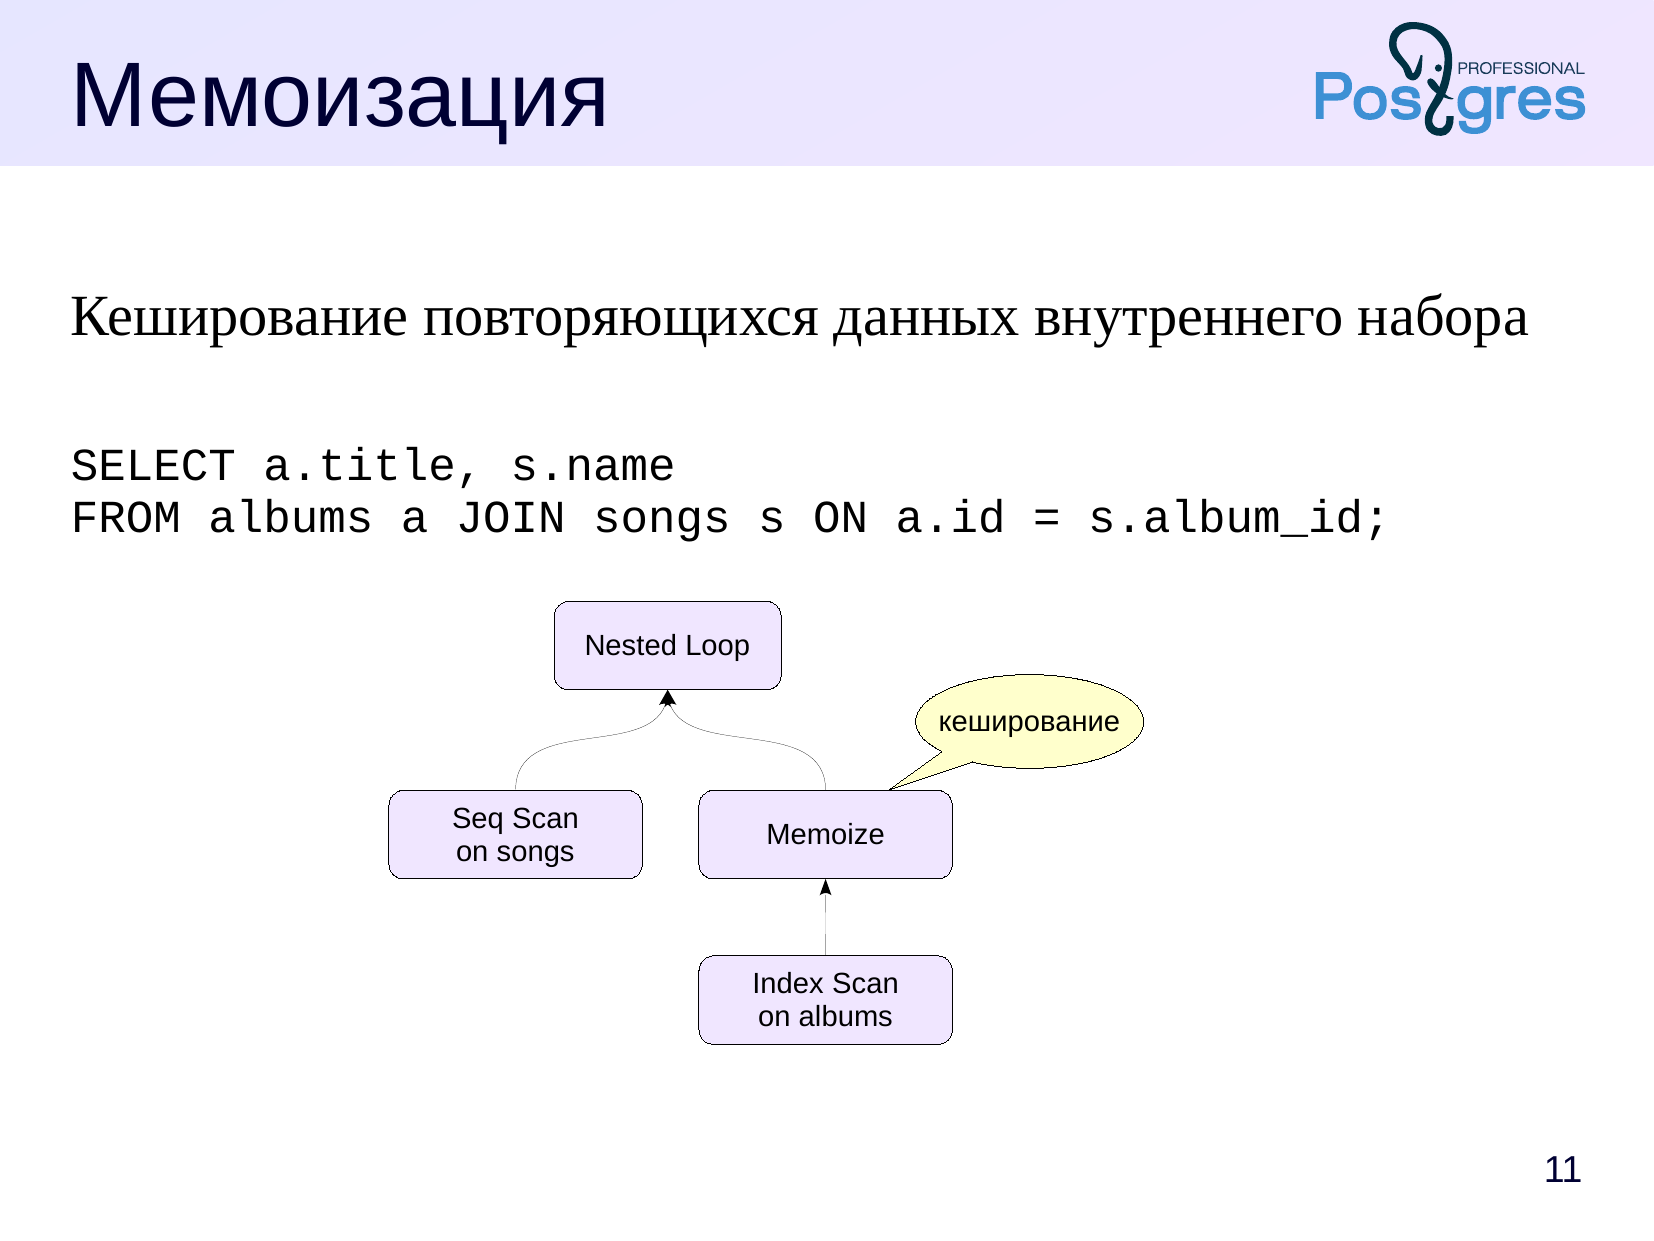

Мемоизация
# Кеширование повторяющихся данных внутреннего набора
SELECT a.title, s.name
FROM albums a JOIN songs s ON a.id = s.album_id;
Nested Loop
кеширование
Seq Scan
on songs
Memoize
Index Scan
on albums